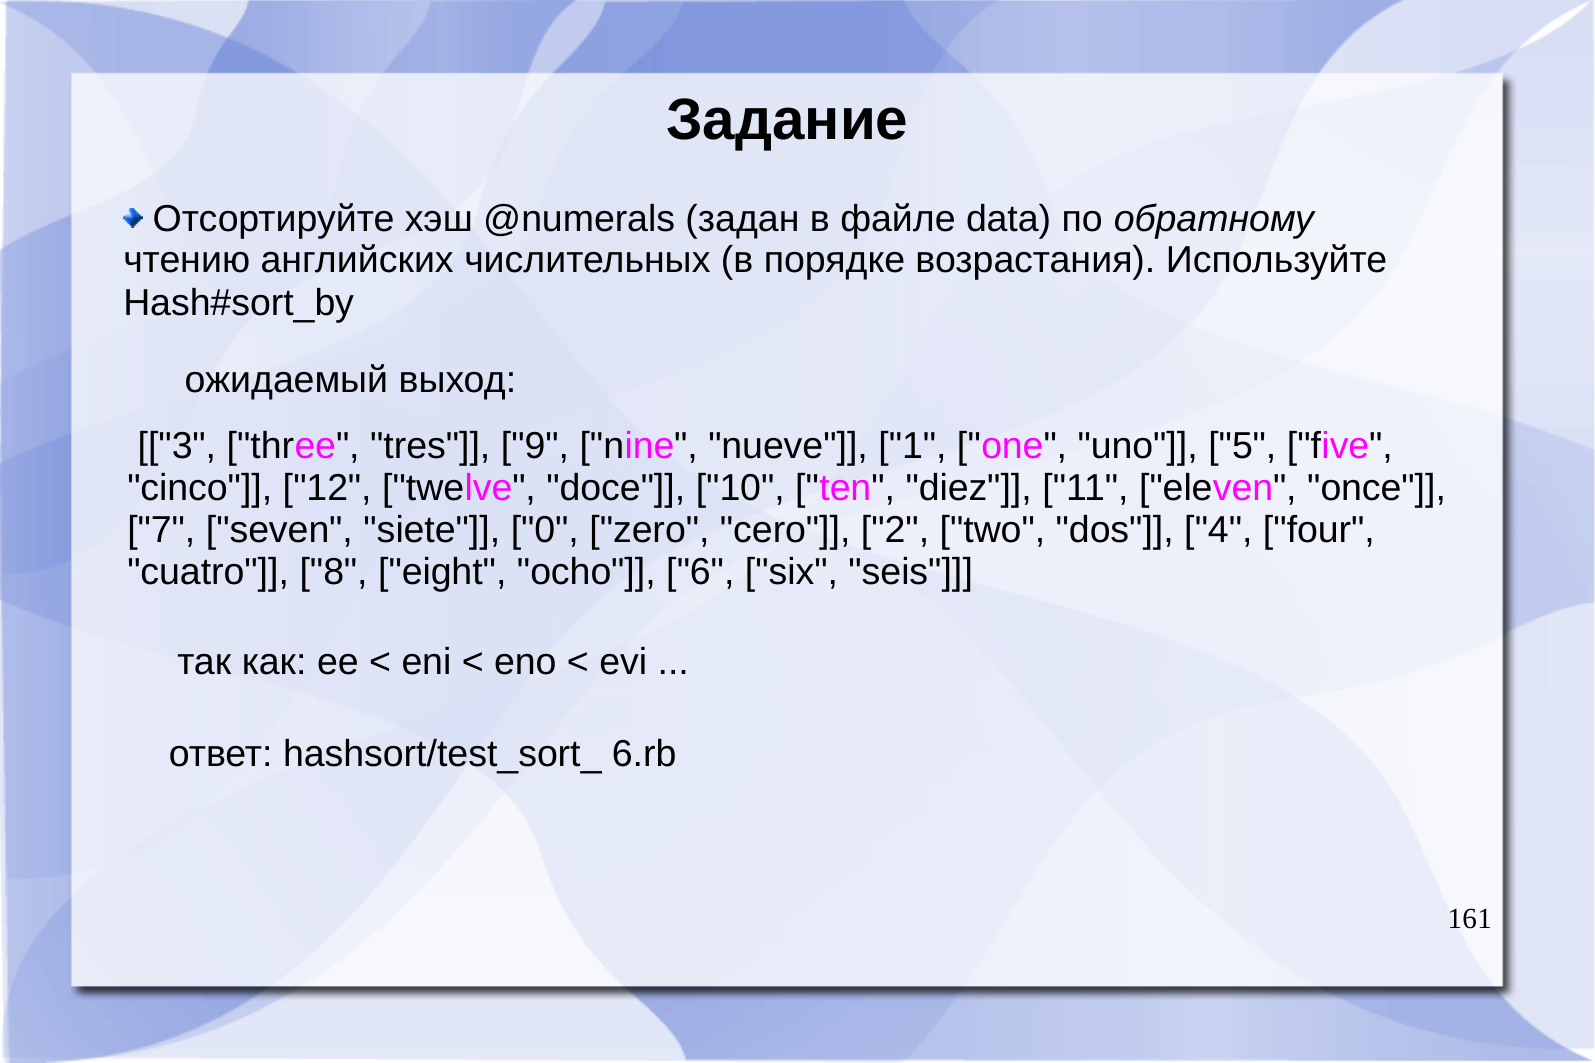

# Задание
 Отсортируйте хэш @numerals (задан в файле data) по обратному чтению английских числительных (в порядке возрастания). Используйте Hash#sort_by
ожидаемый выход:
 [["3", ["three", "tres"]], ["9", ["nine", "nueve"]], ["1", ["one", "uno"]], ["5", ["five", "cinco"]], ["12", ["twelve", "doce"]], ["10", ["ten", "diez"]], ["11", ["eleven", "once"]], ["7", ["seven", "siete"]], ["0", ["zero", "cero"]], ["2", ["two", "dos"]], ["4", ["four", "cuatro"]], ["8", ["eight", "ocho"]], ["6", ["six", "seis"]]]
так как: ee < eni < eno < evi ...
 ответ: hashsort/test_sort_ 6.rb
161